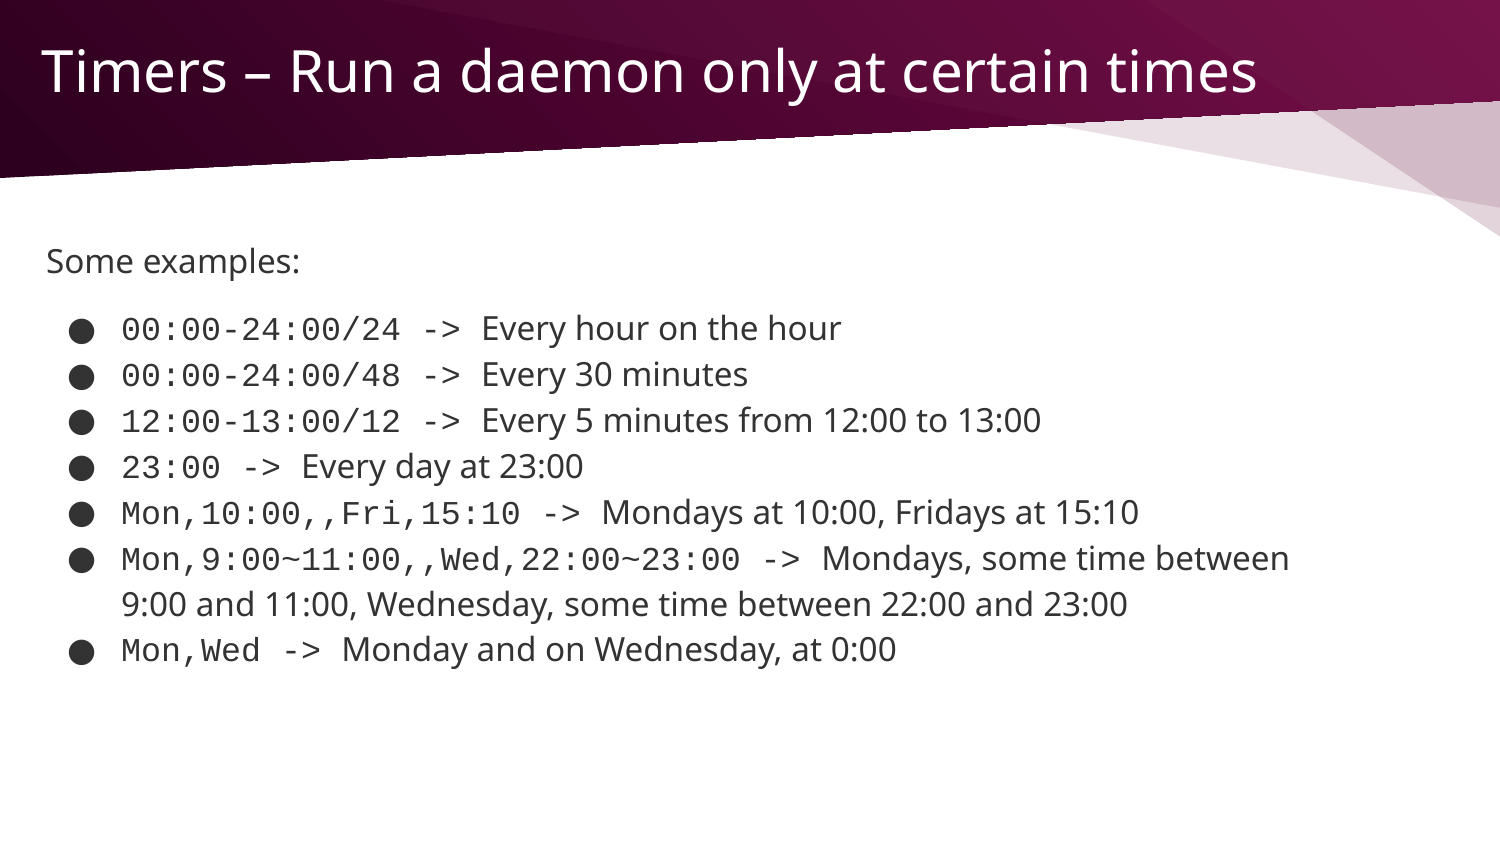

# Timers – Run a daemon only at certain times
Some examples:
00:00-24:00/24 -> Every hour on the hour
00:00-24:00/48 -> Every 30 minutes
12:00-13:00/12 -> Every 5 minutes from 12:00 to 13:00
23:00 -> Every day at 23:00
Mon,10:00,,Fri,15:10 -> Mondays at 10:00, Fridays at 15:10
Mon,9:00~11:00,,Wed,22:00~23:00 -> Mondays, some time between 9:00 and 11:00, Wednesday, some time between 22:00 and 23:00
Mon,Wed -> Monday and on Wednesday, at 0:00